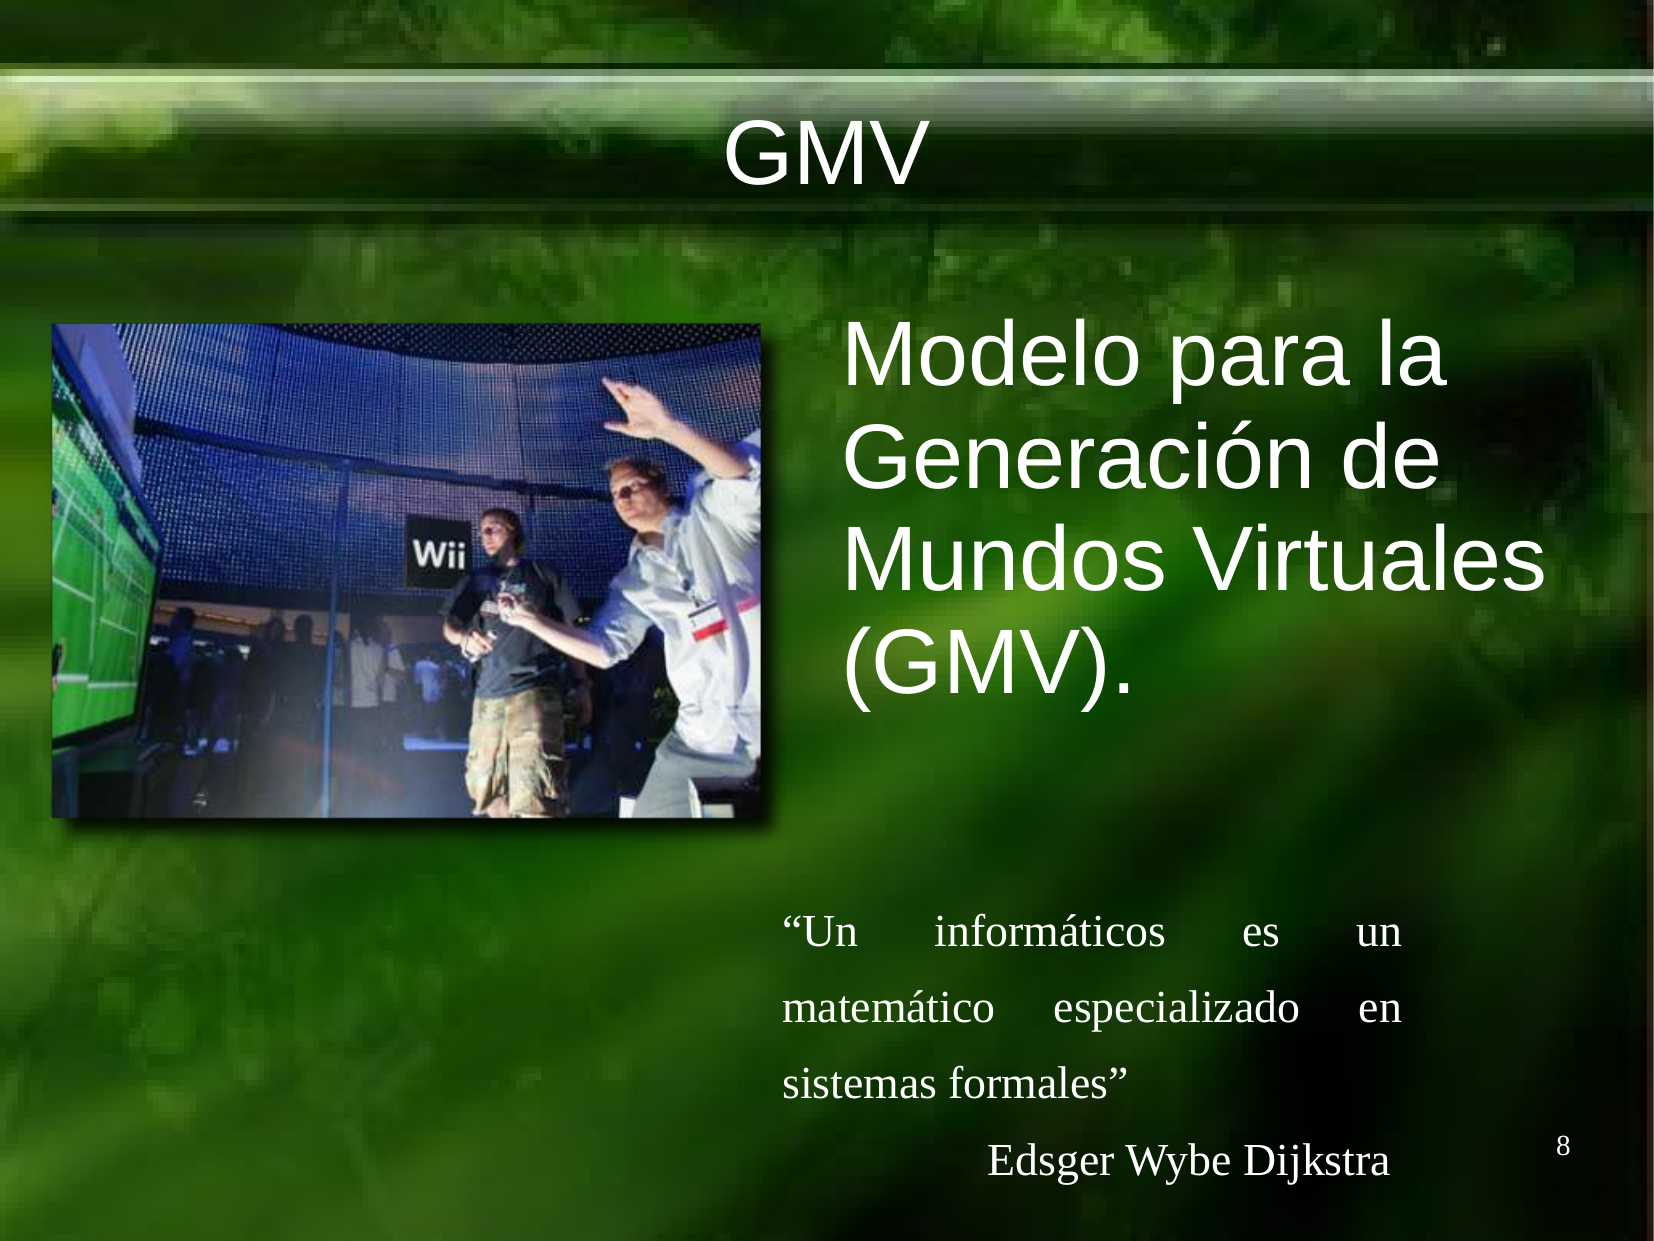

# GMV
Modelo para la Generación de Mundos Virtuales (GMV).
“Un informáticos es un matemático especializado en sistemas formales”
Edsger Wybe Dijkstra
8